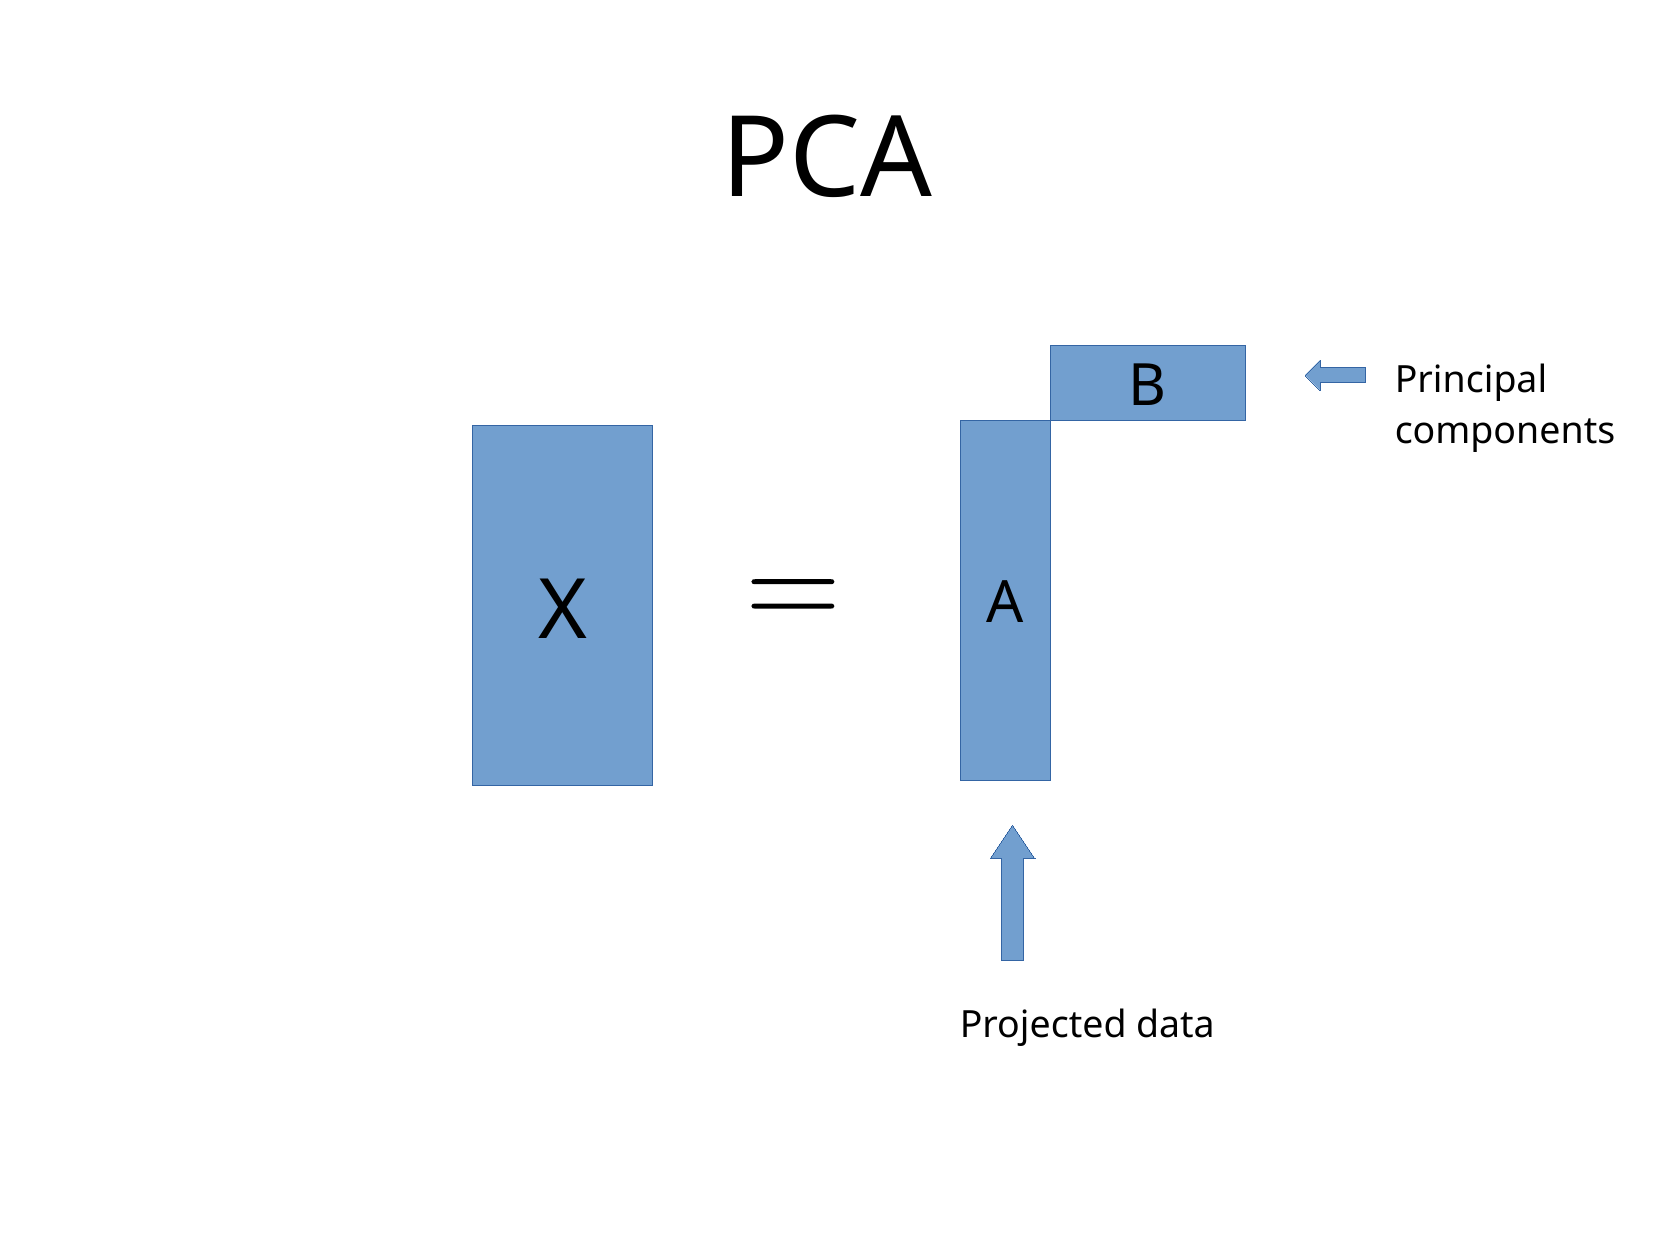

# PCA
B
Principal components
A
X
Projected data